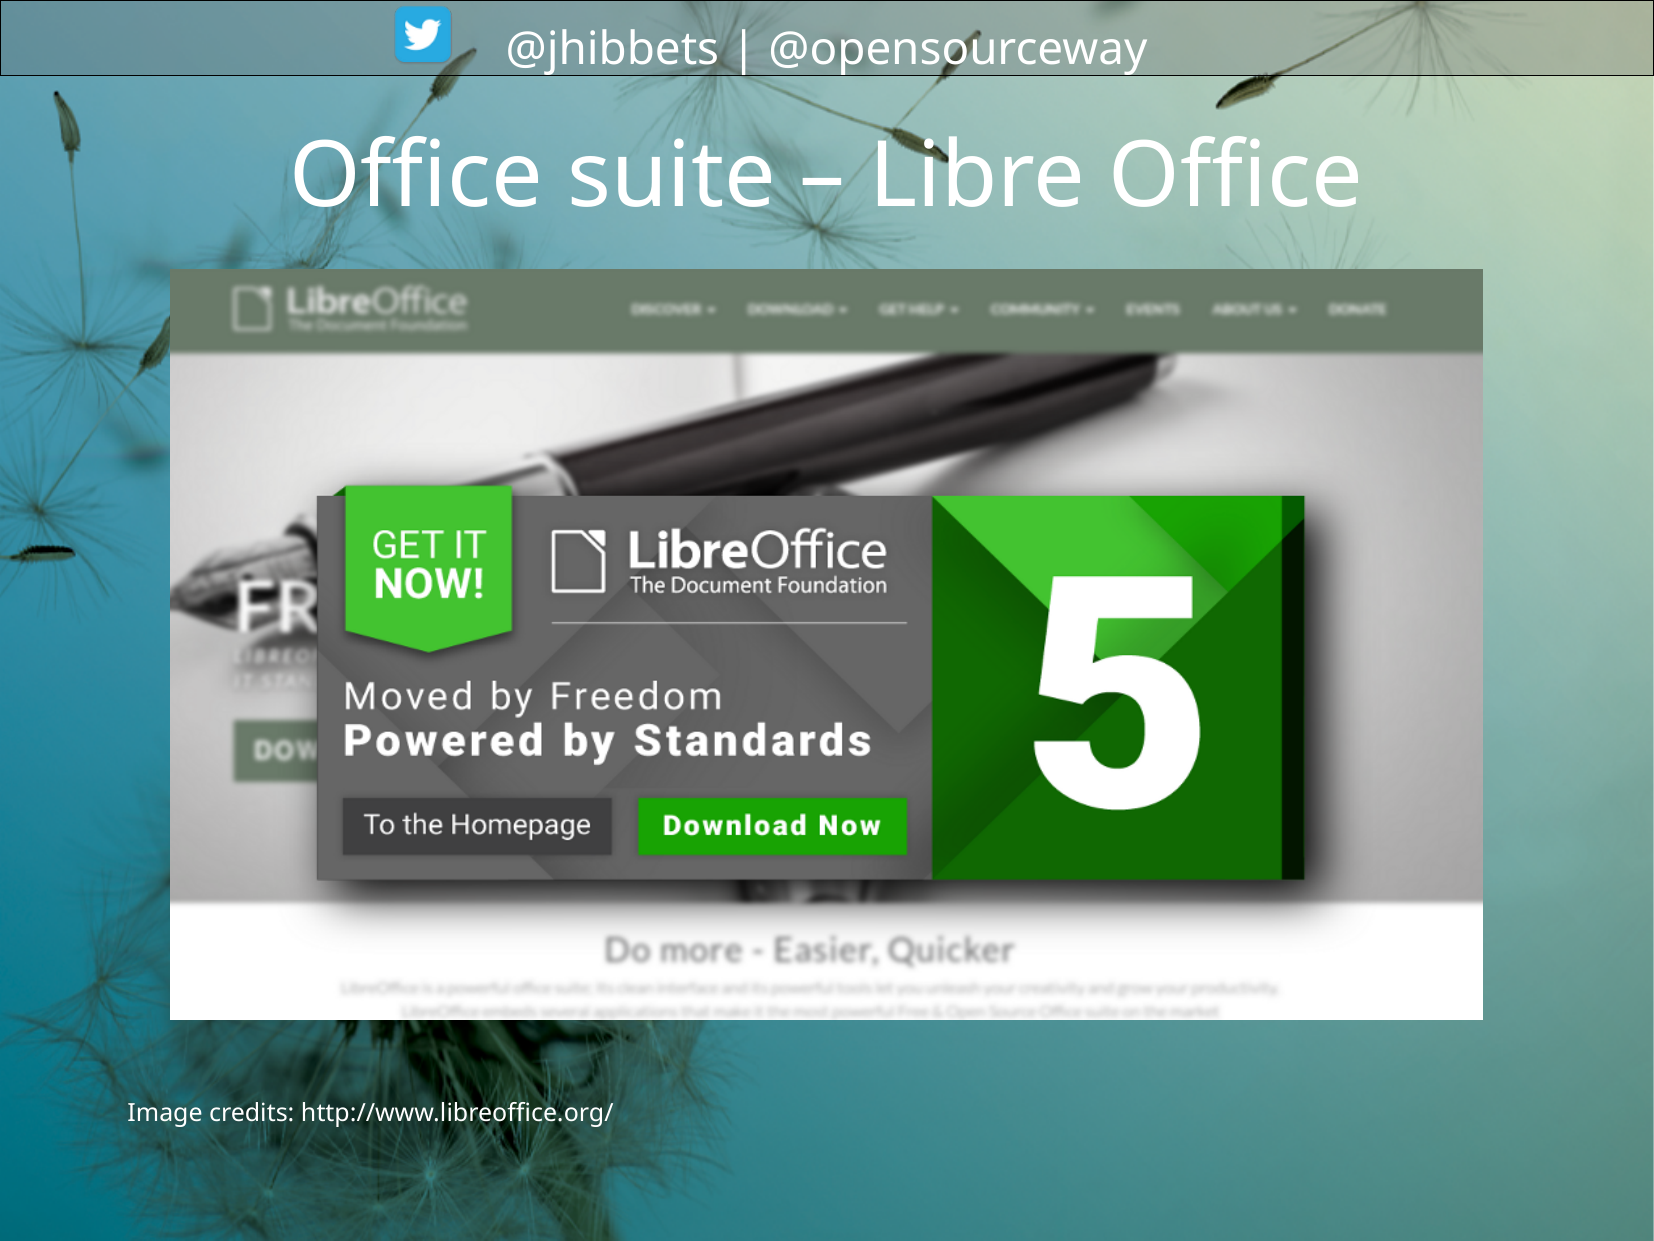

# Office suite – Libre Office
Image credits: http://www.libreoffice.org/